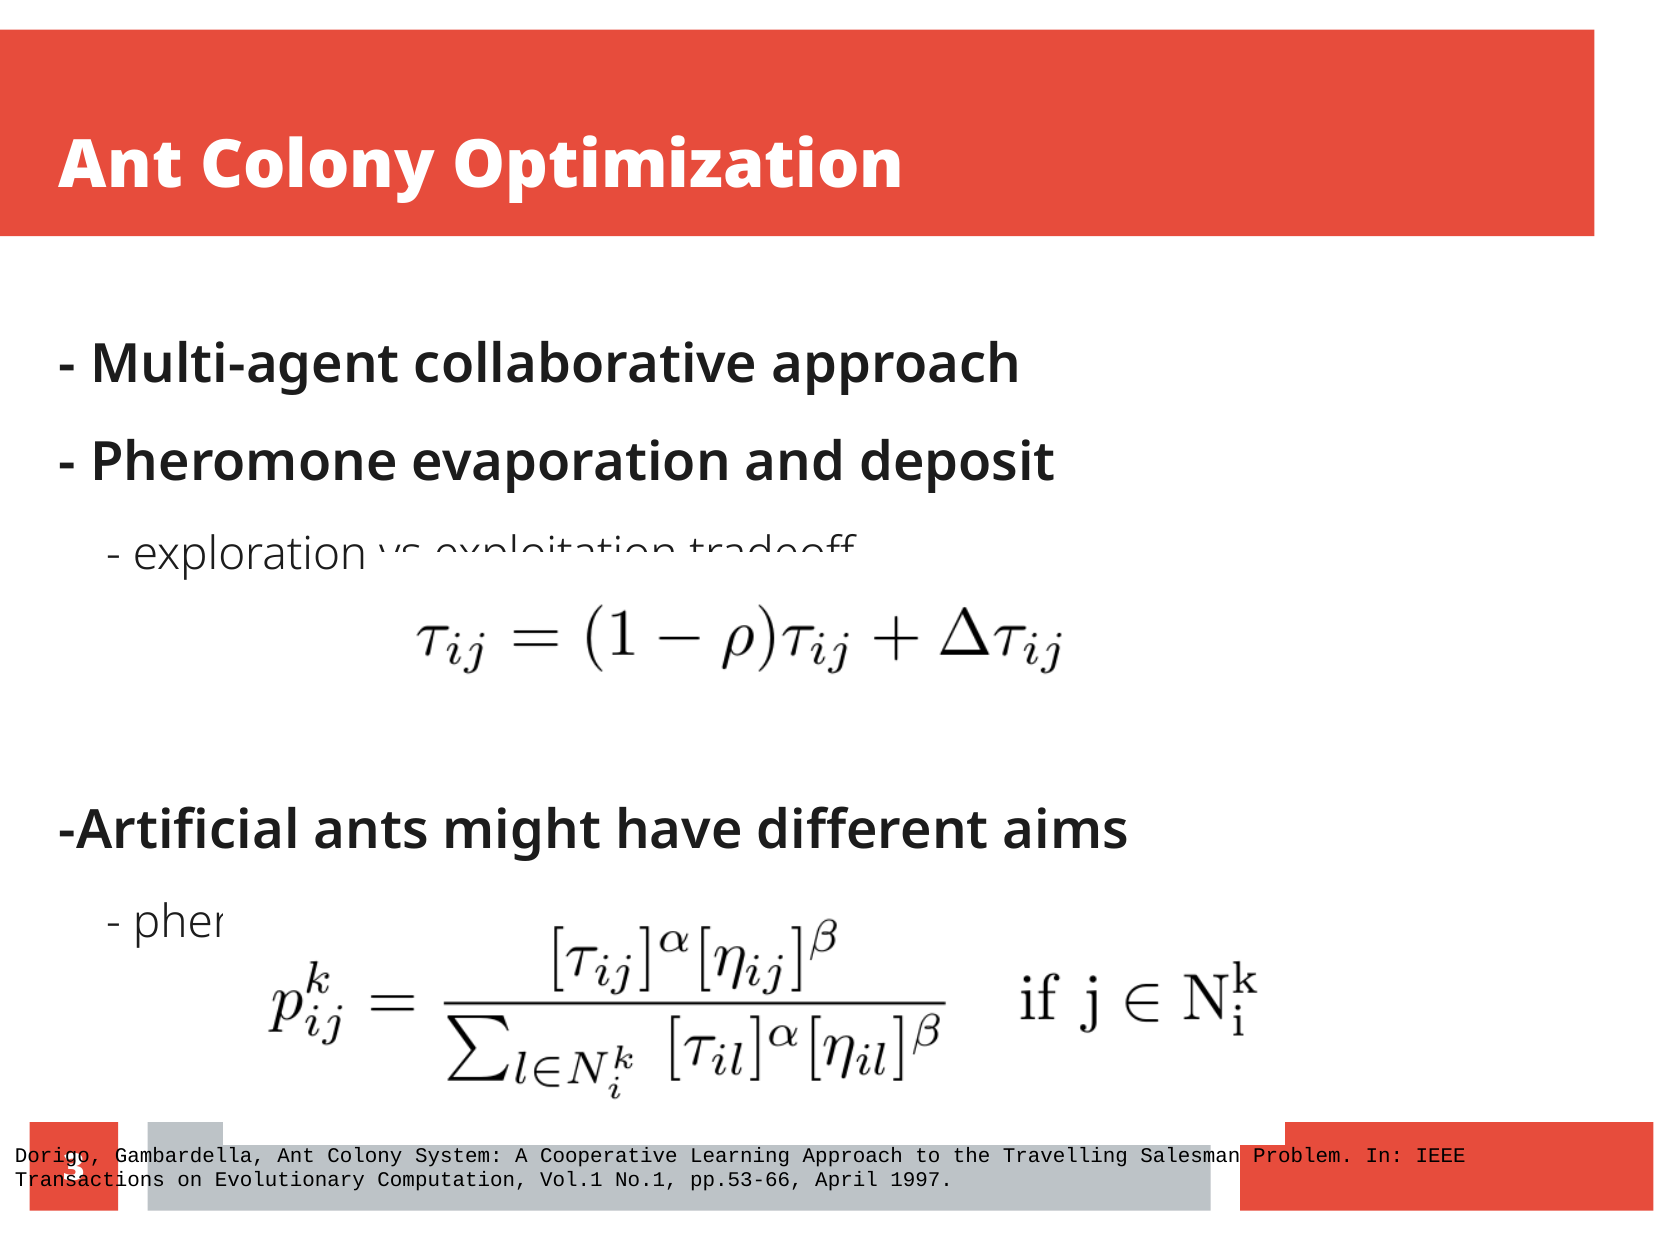

# Ant Colony Optimization
- Multi-agent collaborative approach
- Pheromone evaporation and deposit
- exploration vs exploitation tradeoff
-Artificial ants might have different aims
- pheromone guided moves vs heuristically driven ones
3
Dorigo, Gambardella, Ant Colony System: A Cooperative Learning Approach to the Travelling Salesman Problem. In: IEEE Transactions on Evolutionary Computation, Vol.1 No.1, pp.53-66, April 1997.